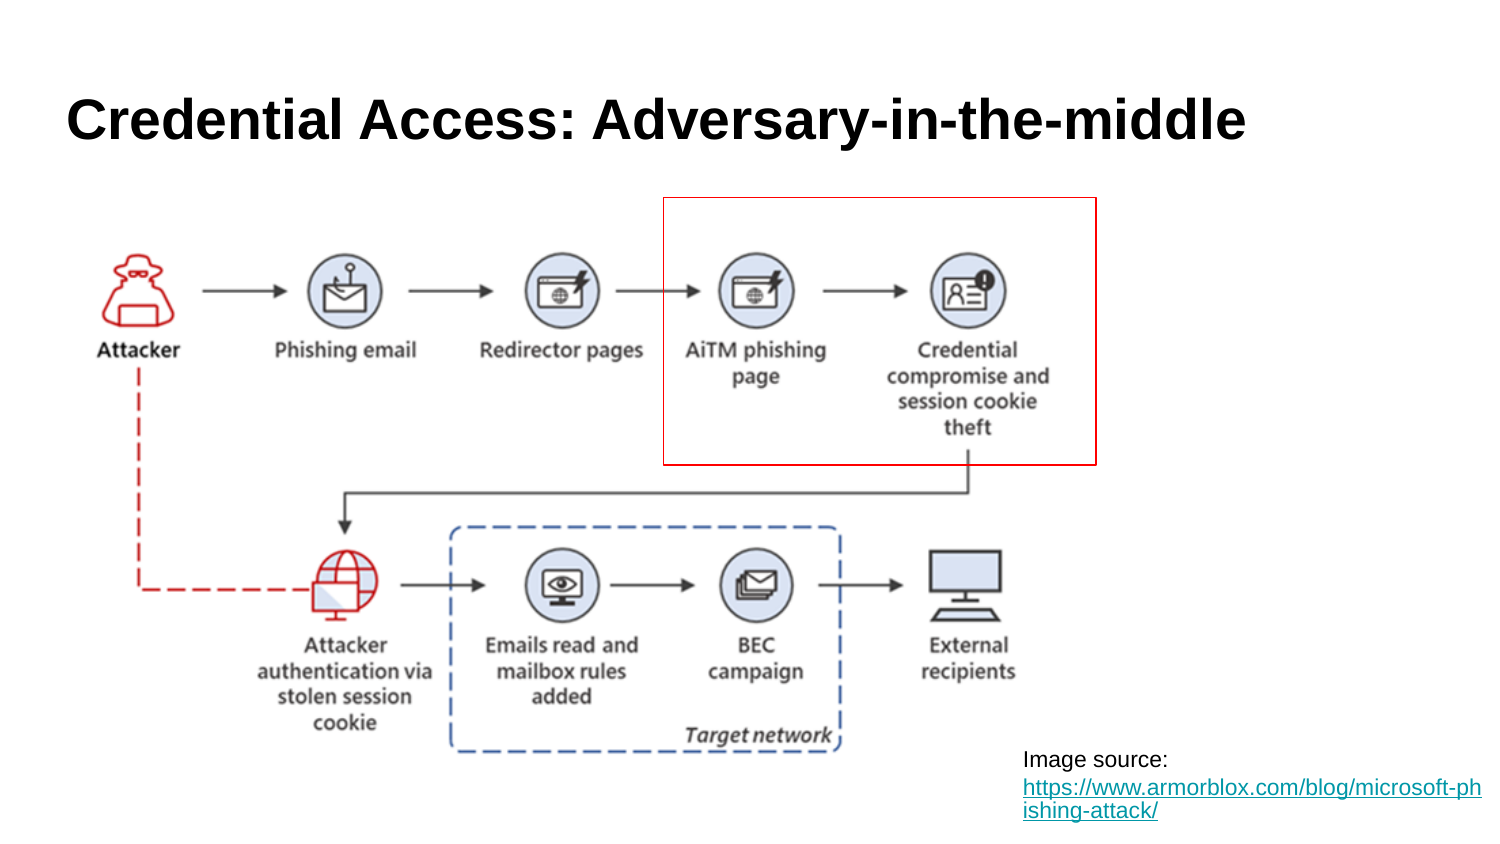

# Credential Access: Adversary-in-the-middle
Image source: https://www.armorblox.com/blog/microsoft-phishing-attack/